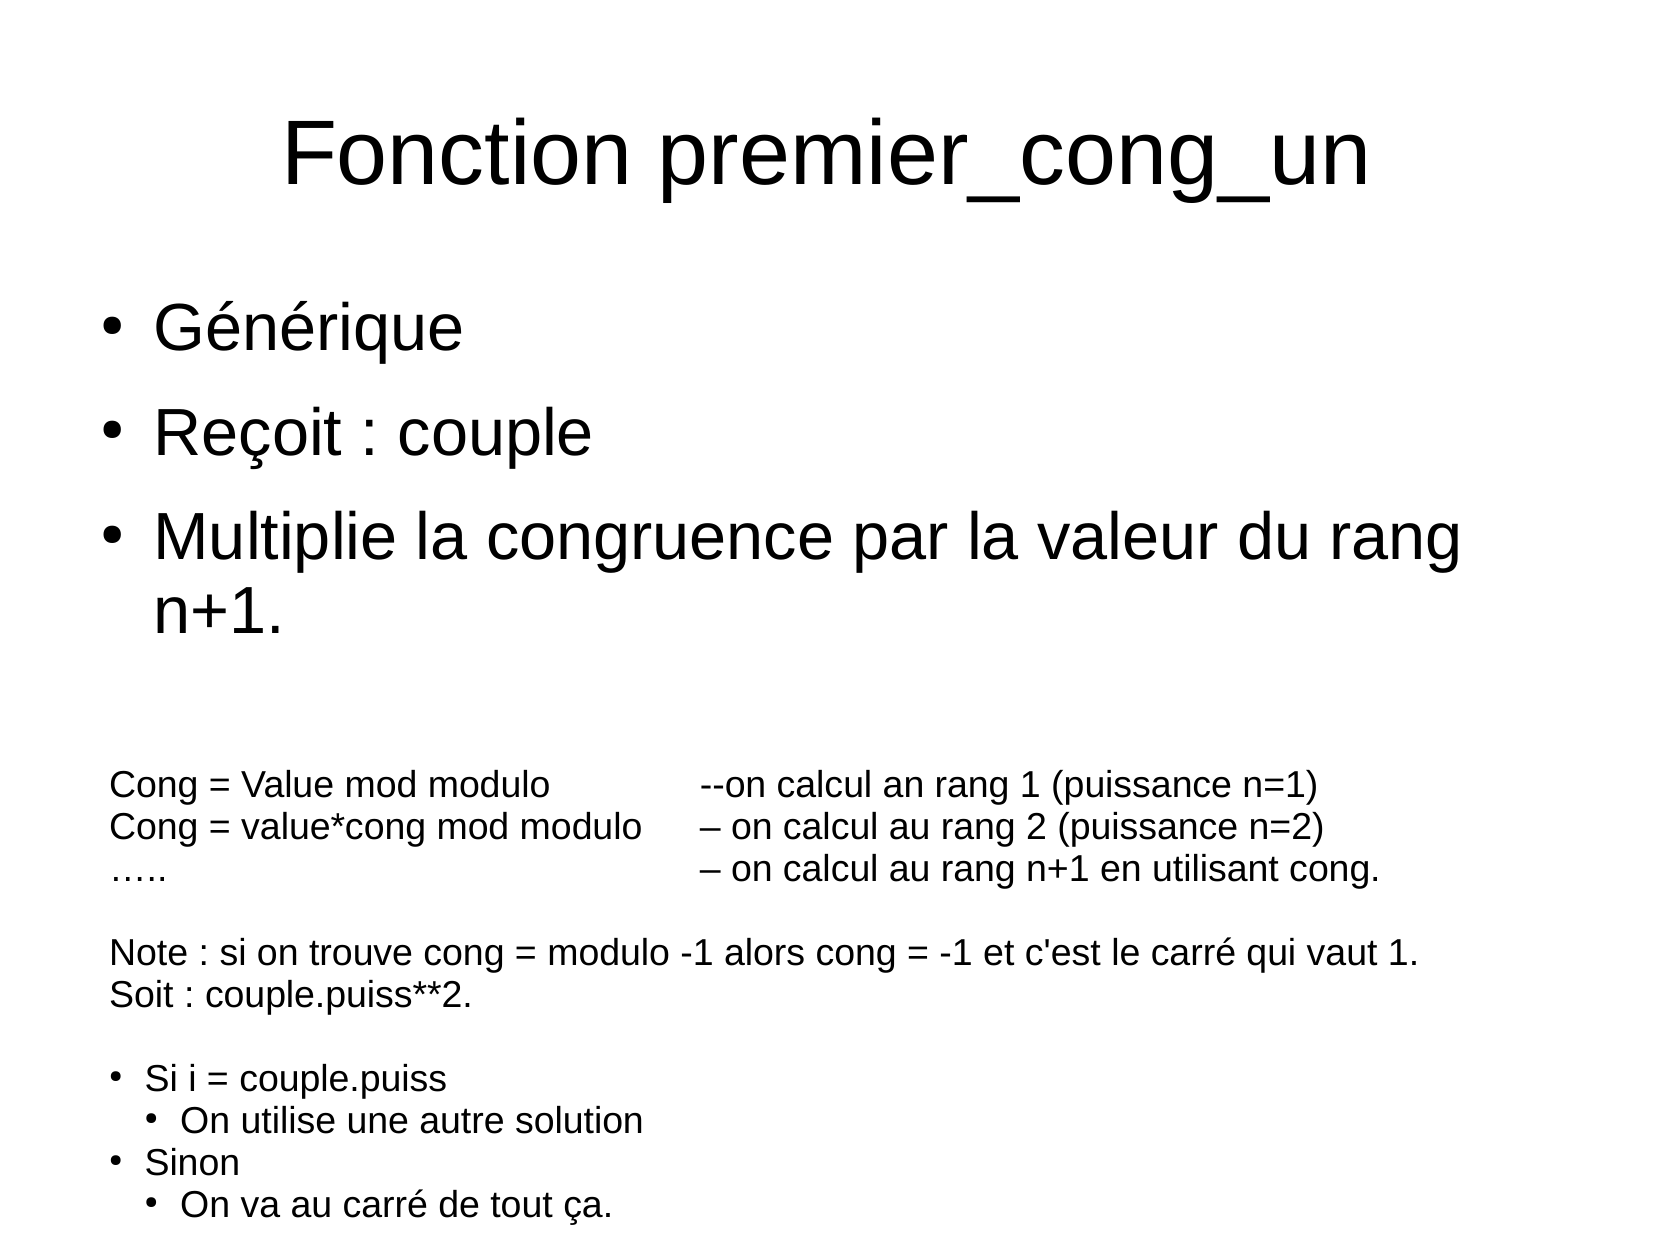

# Fonction premier_cong_un
Générique
Reçoit : couple
Multiplie la congruence par la valeur du rang n+1.
Cong = Value mod modulo			--on calcul an rang 1 (puissance n=1)
Cong = value*cong mod modulo	– on calcul au rang 2 (puissance n=2)
…..								– on calcul au rang n+1 en utilisant cong.
Note : si on trouve cong = modulo -1 alors cong = -1 et c'est le carré qui vaut 1.
Soit : couple.puiss**2.
Si i = couple.puiss
On utilise une autre solution
Sinon
On va au carré de tout ça.